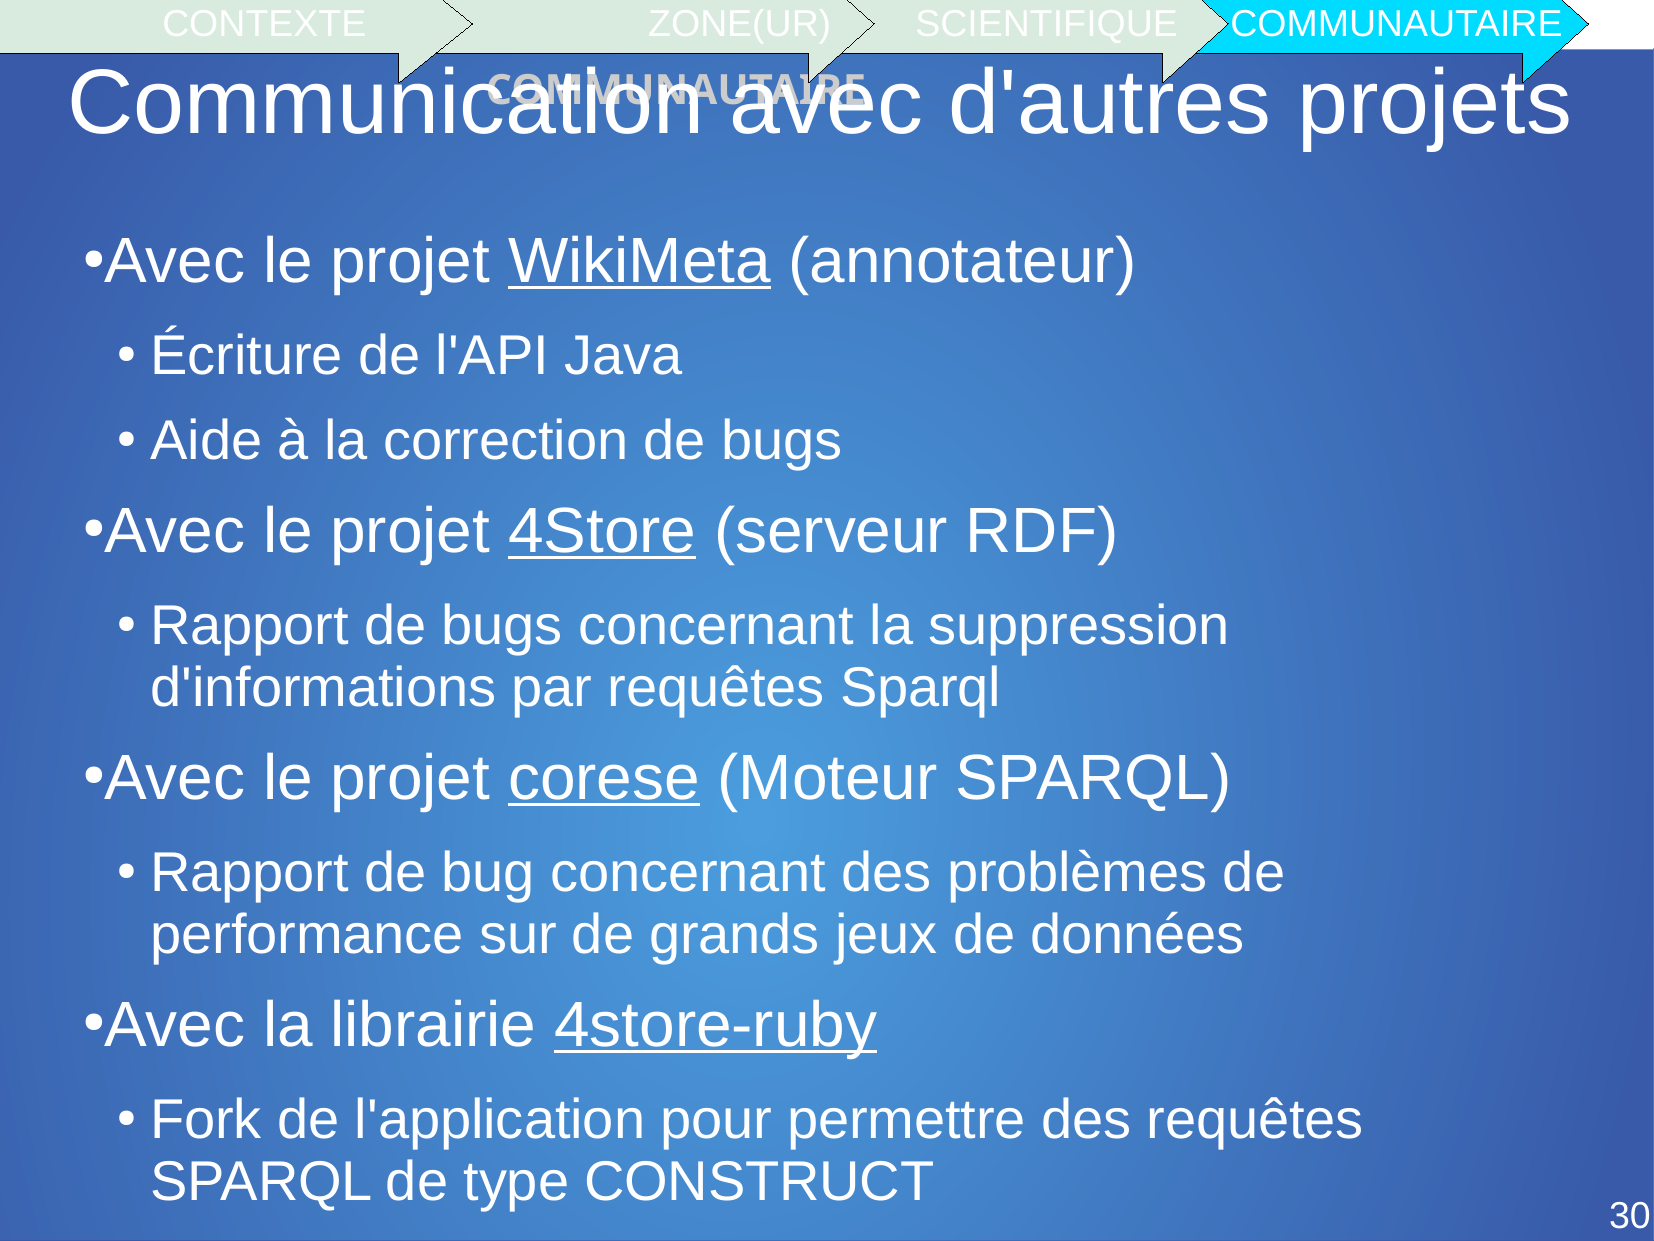

CONTEXTE
 ZONE(UR)
 SCIENTIFIQUE
 COMMUNAUTAIRE
# Communication avec d'autres projets
Avec le projet WikiMeta (annotateur)
Écriture de l'API Java
Aide à la correction de bugs
Avec le projet 4Store (serveur RDF)
Rapport de bugs concernant la suppression d'informations par requêtes Sparql
Avec le projet corese (Moteur SPARQL)
Rapport de bug concernant des problèmes de performance sur de grands jeux de données
Avec la librairie 4store-ruby
Fork de l'application pour permettre des requêtes SPARQL de type CONSTRUCT